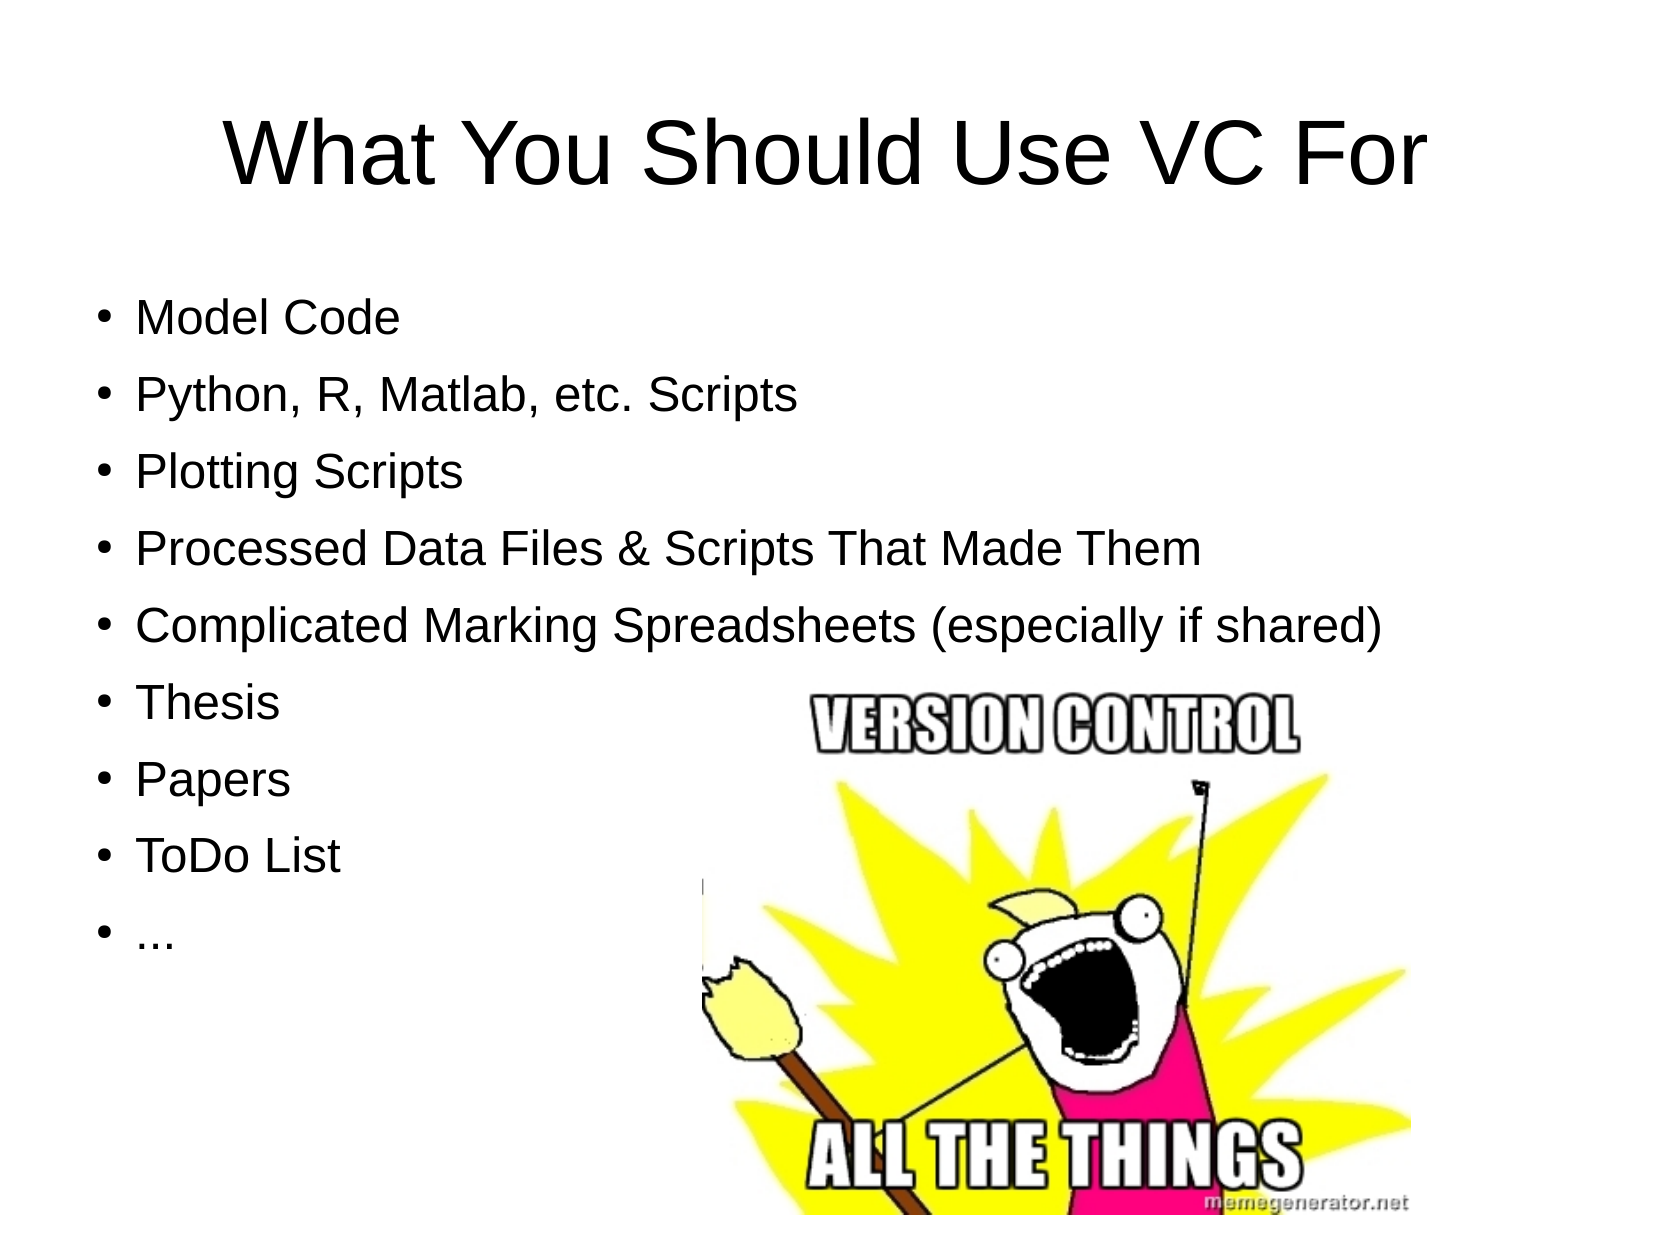

# What You Should Use VC For
Model Code
Python, R, Matlab, etc. Scripts
Plotting Scripts
Processed Data Files & Scripts That Made Them
Complicated Marking Spreadsheets (especially if shared)
Thesis
Papers
ToDo List
...